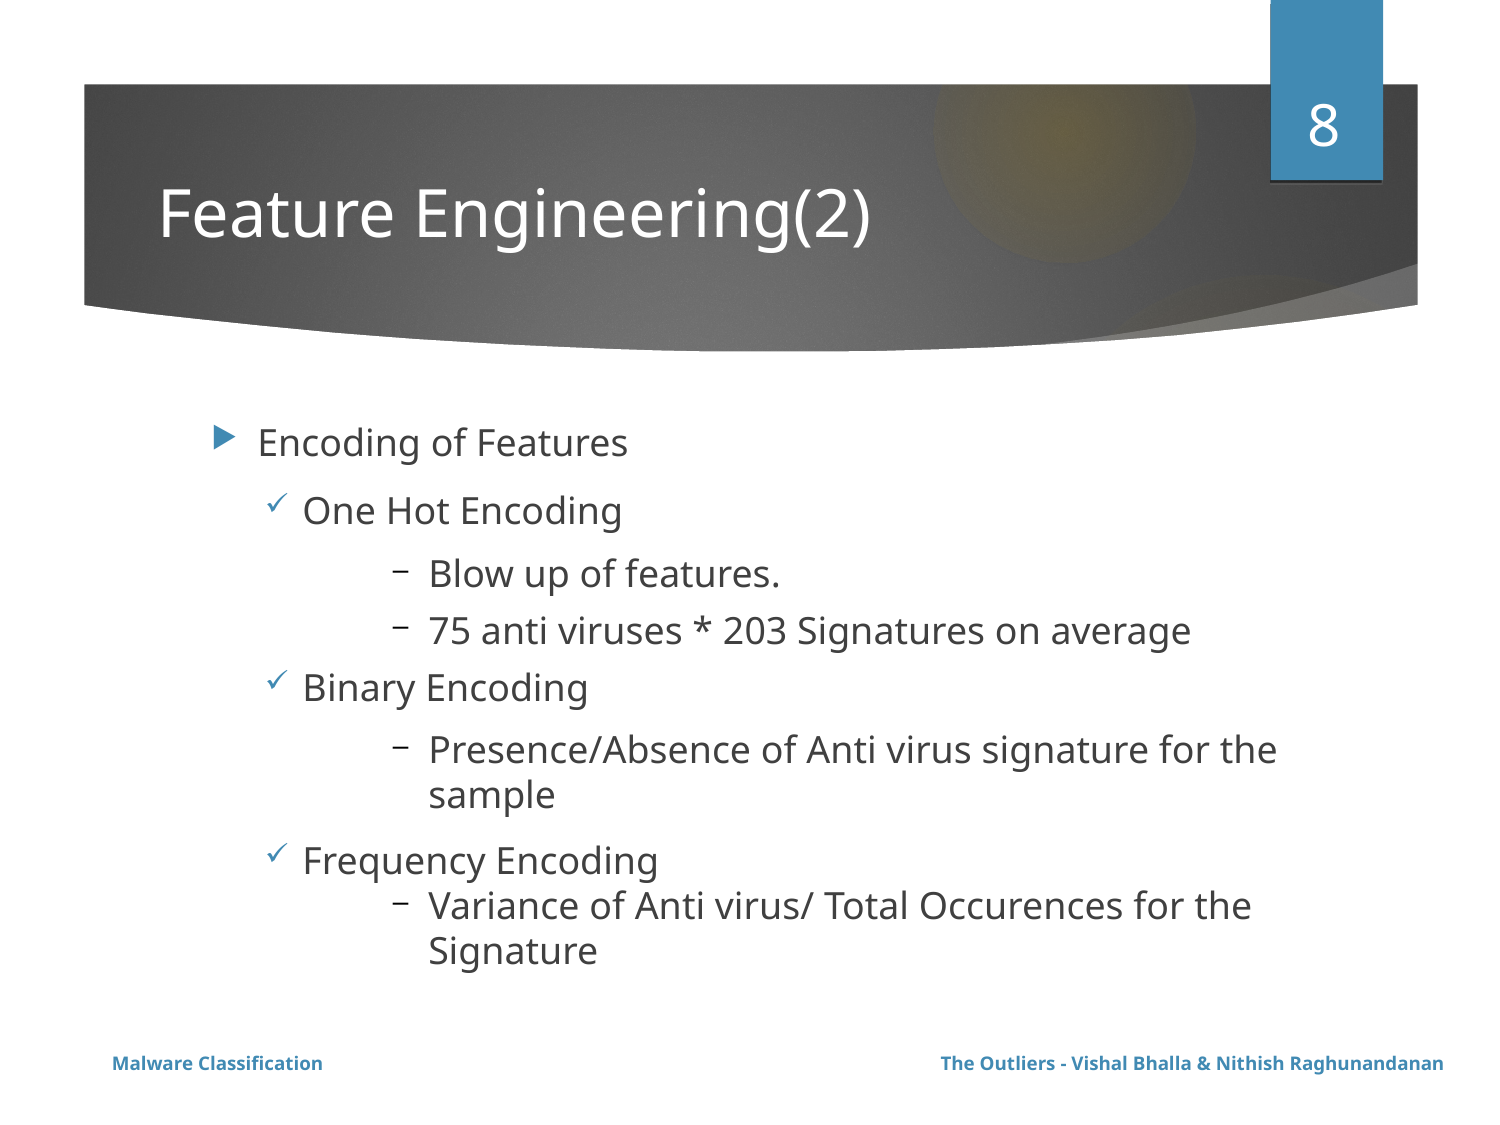

# Feature Engineering(2)
Encoding of Features
One Hot Encoding
Blow up of features.
75 anti viruses * 203 Signatures on average
Binary Encoding
Presence/Absence of Anti virus signature for the sample
Frequency Encoding
Variance of Anti virus/ Total Occurences for the Signature
The Outliers - Vishal Bhalla & Nithish Raghunandanan
Malware Classification